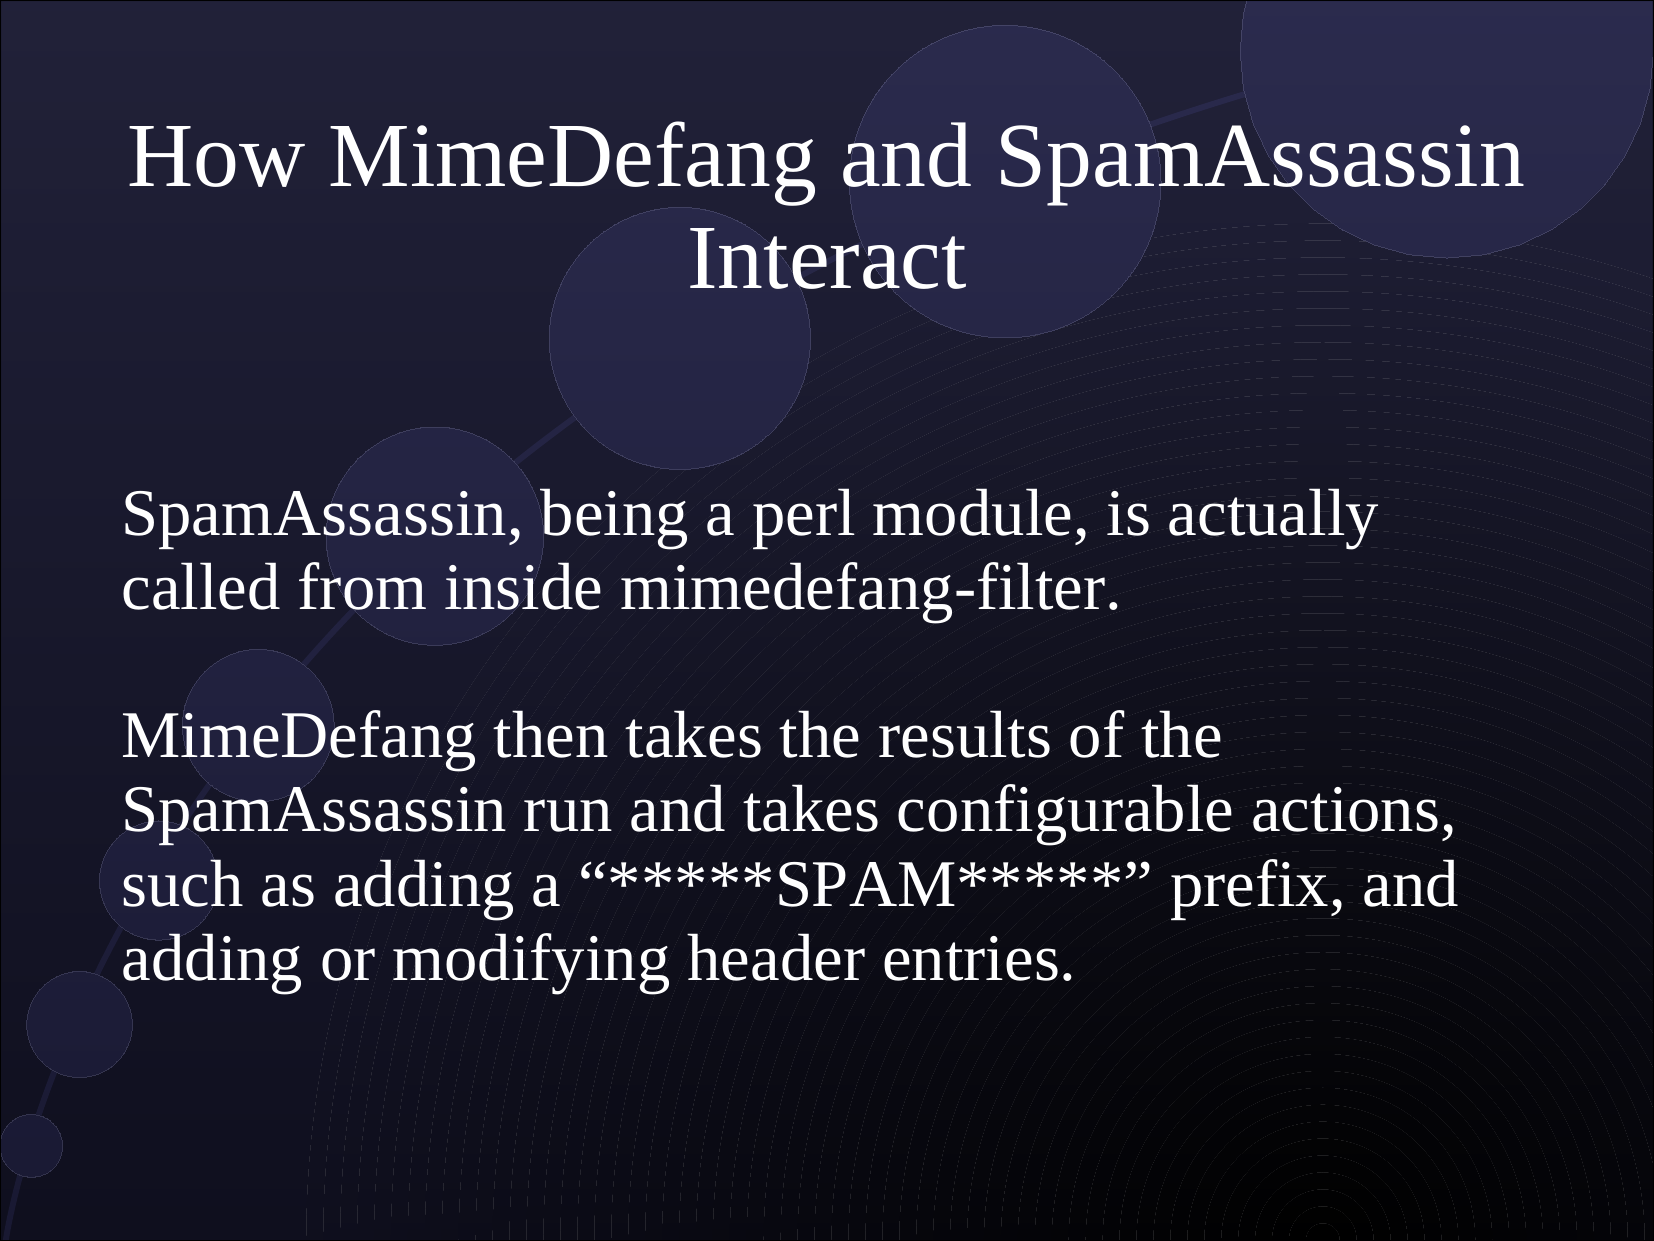

# How MimeDefang and SpamAssassin Interact
SpamAssassin, being a perl module, is actually called from inside mimedefang-filter.
MimeDefang then takes the results of the SpamAssassin run and takes configurable actions, such as adding a “*****SPAM*****” prefix, and adding or modifying header entries.